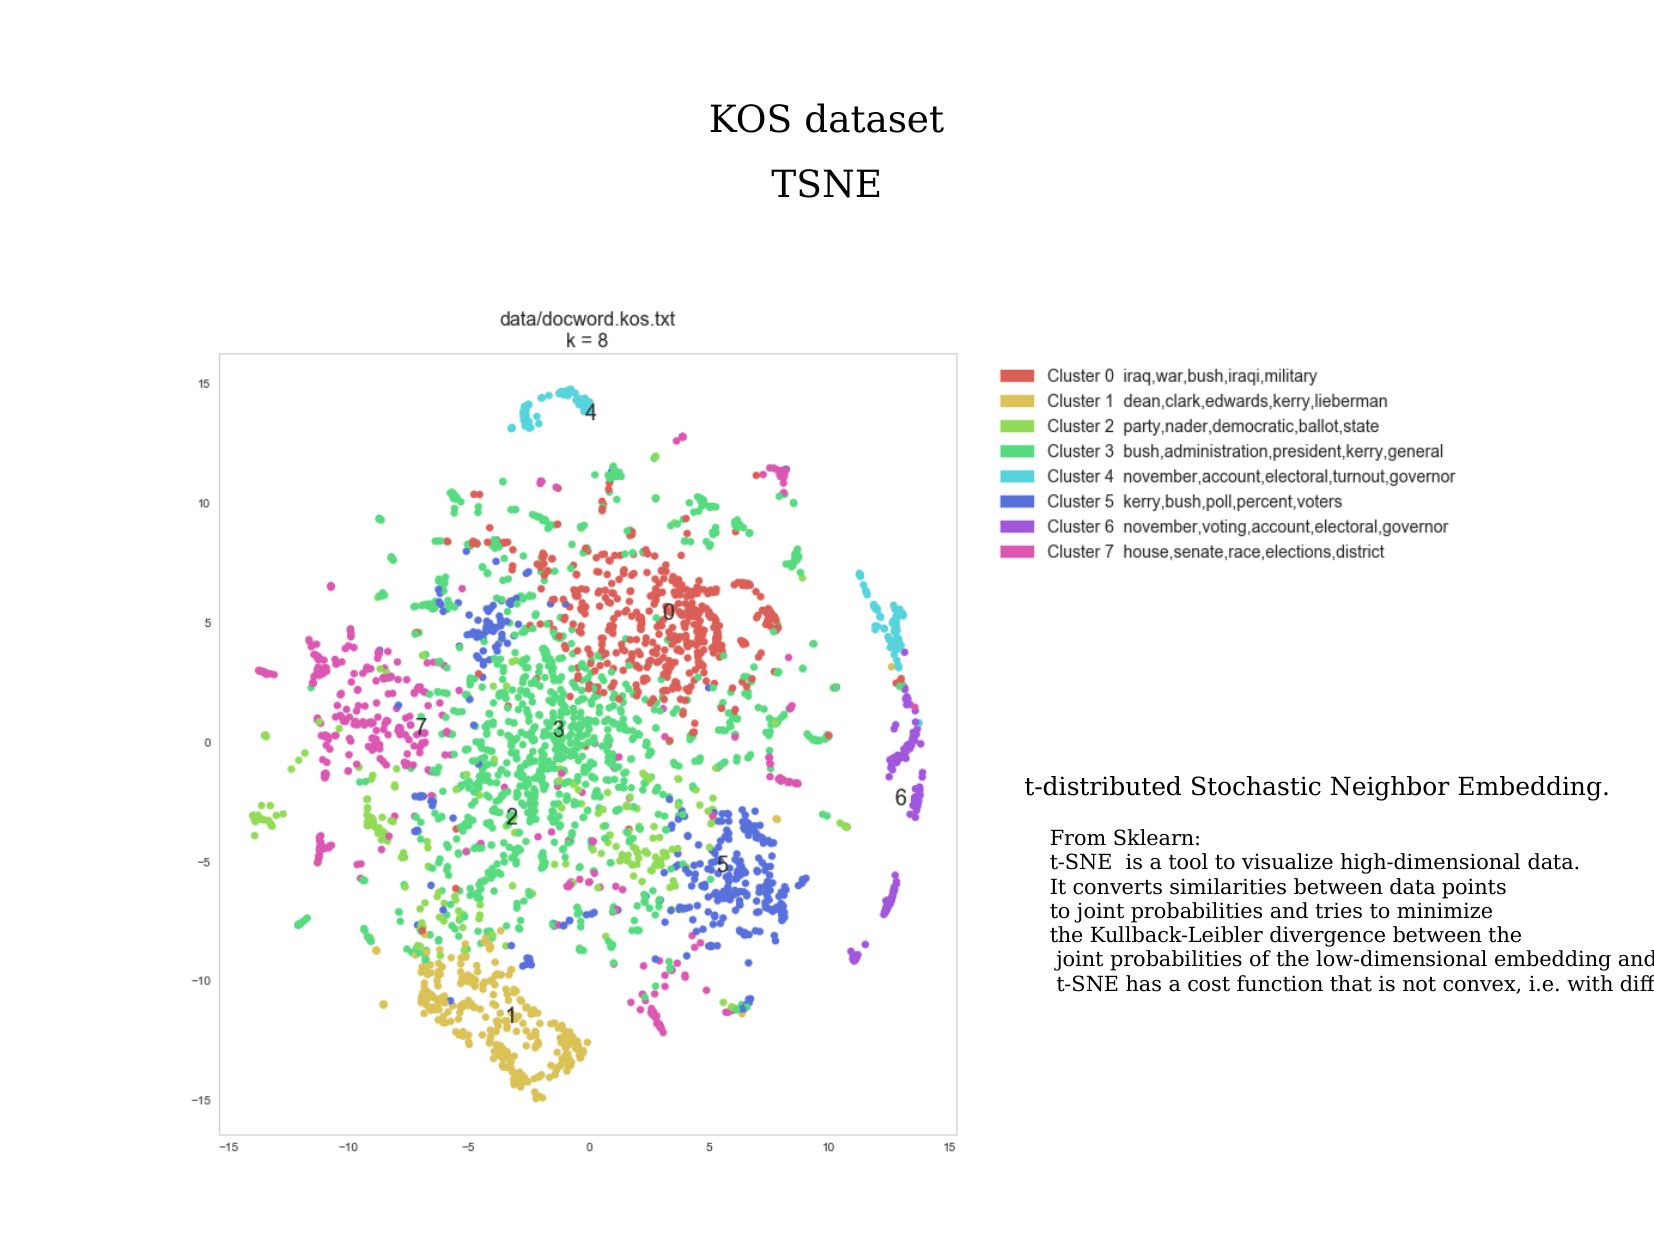

KOS dataset
TSNE
t-distributed Stochastic Neighbor Embedding.
From Sklearn:
t-SNE is a tool to visualize high-dimensional data.
It converts similarities between data points
to joint probabilities and tries to minimize
the Kullback-Leibler divergence between the
 joint probabilities of the low-dimensional embedding and the high-dimensional data.
 t-SNE has a cost function that is not convex, i.e. with different initializations we can get different results